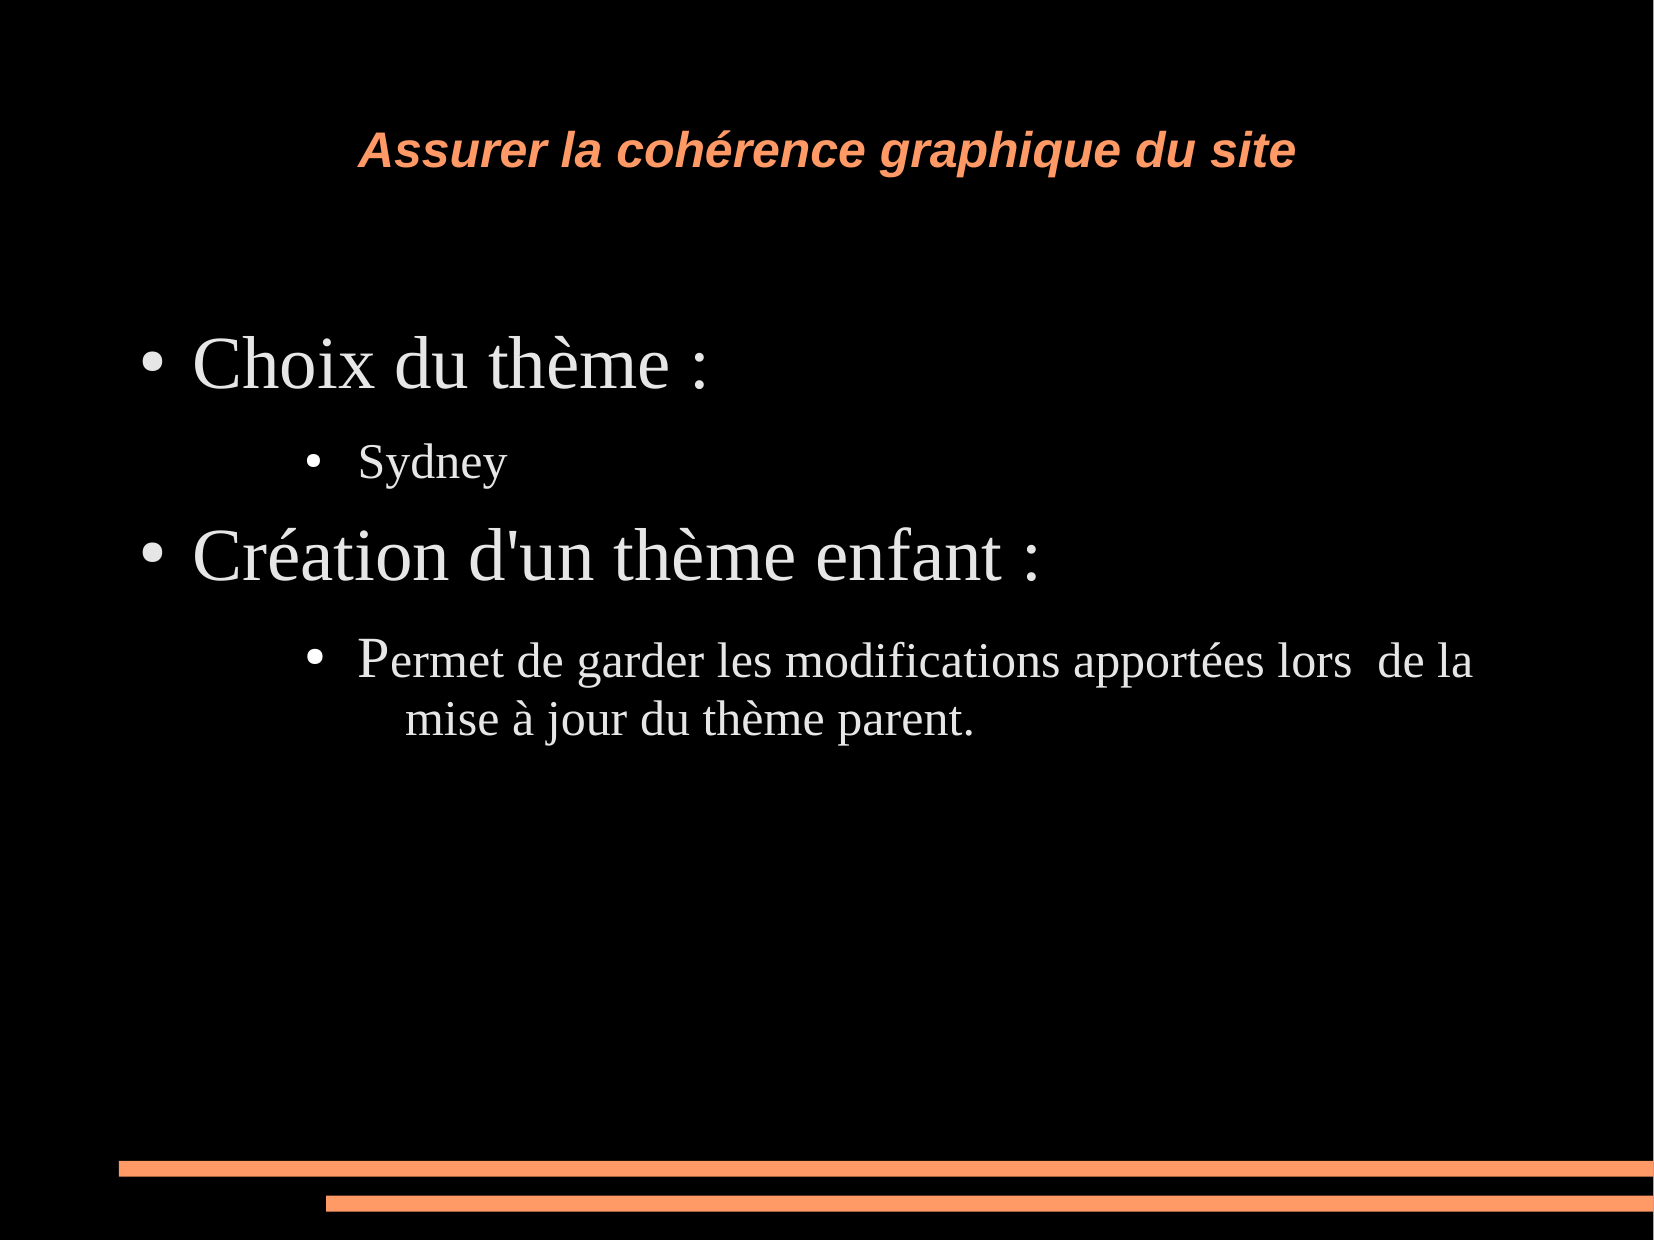

# Assurer la cohérence graphique du site
Choix du thème :
Sydney
Création d'un thème enfant :
Permet de garder les modifications apportées lors de la mise à jour du thème parent.